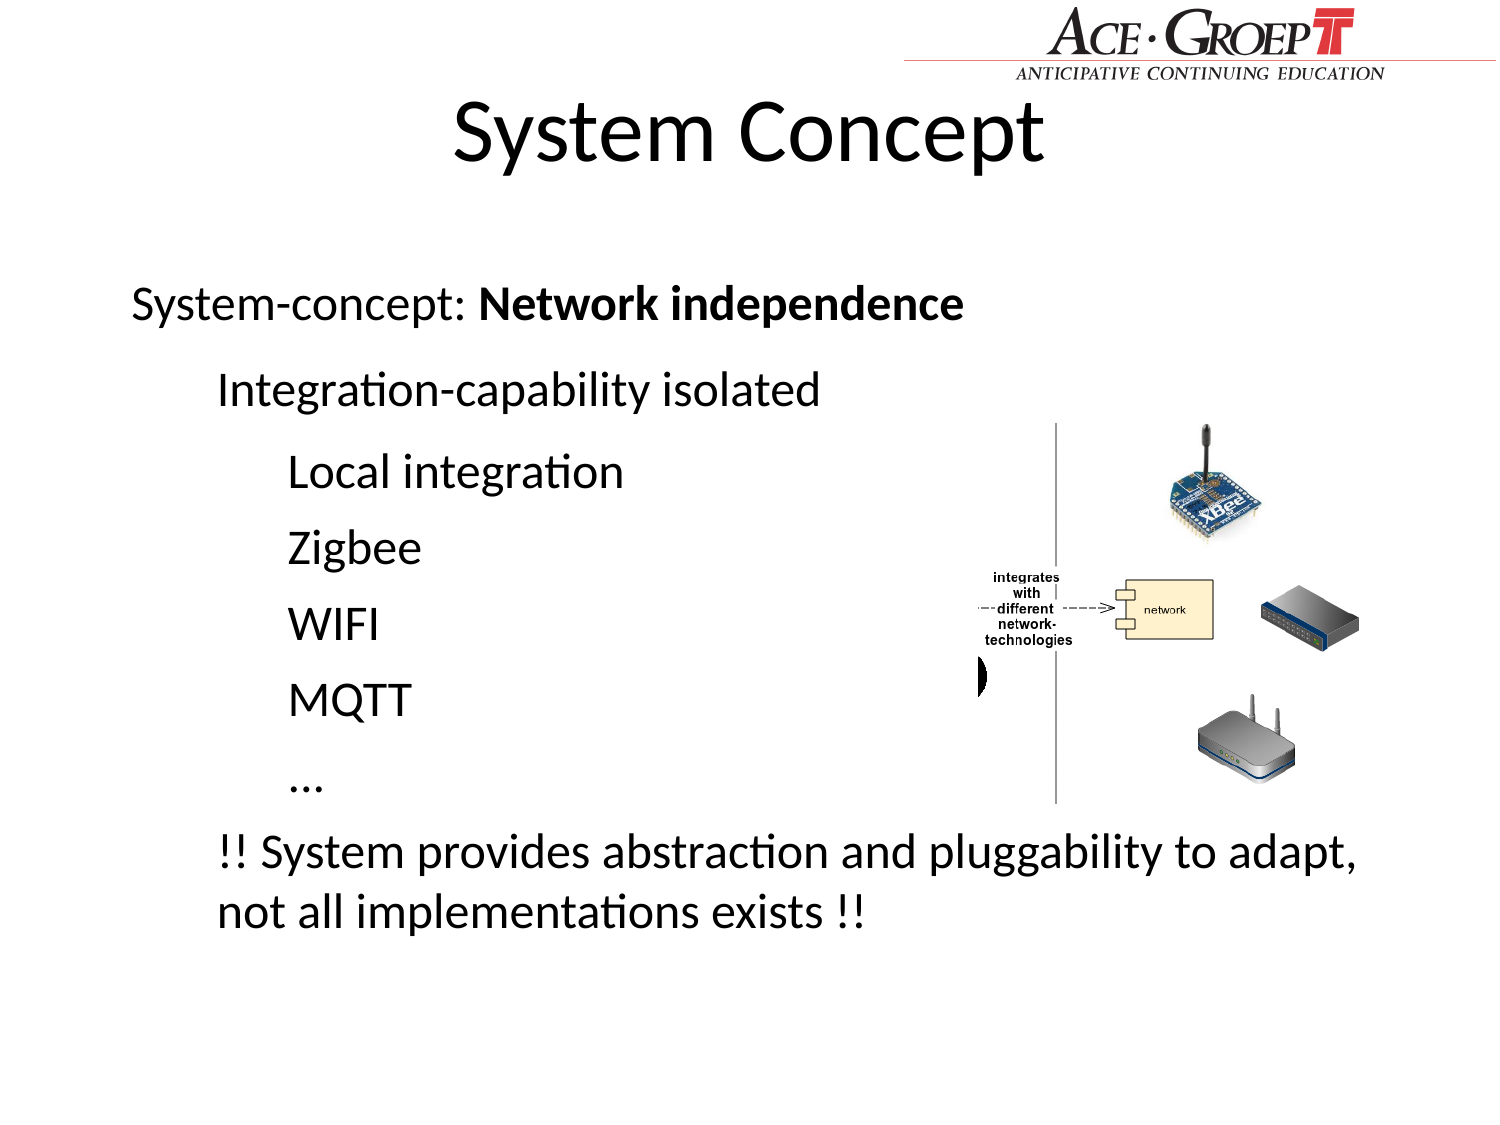

# System Concept
System-concept: Network independence
Integration-capability isolated
Local integration
Zigbee
WIFI
MQTT
...
!! System provides abstraction and pluggability to adapt, not all implementations exists !!